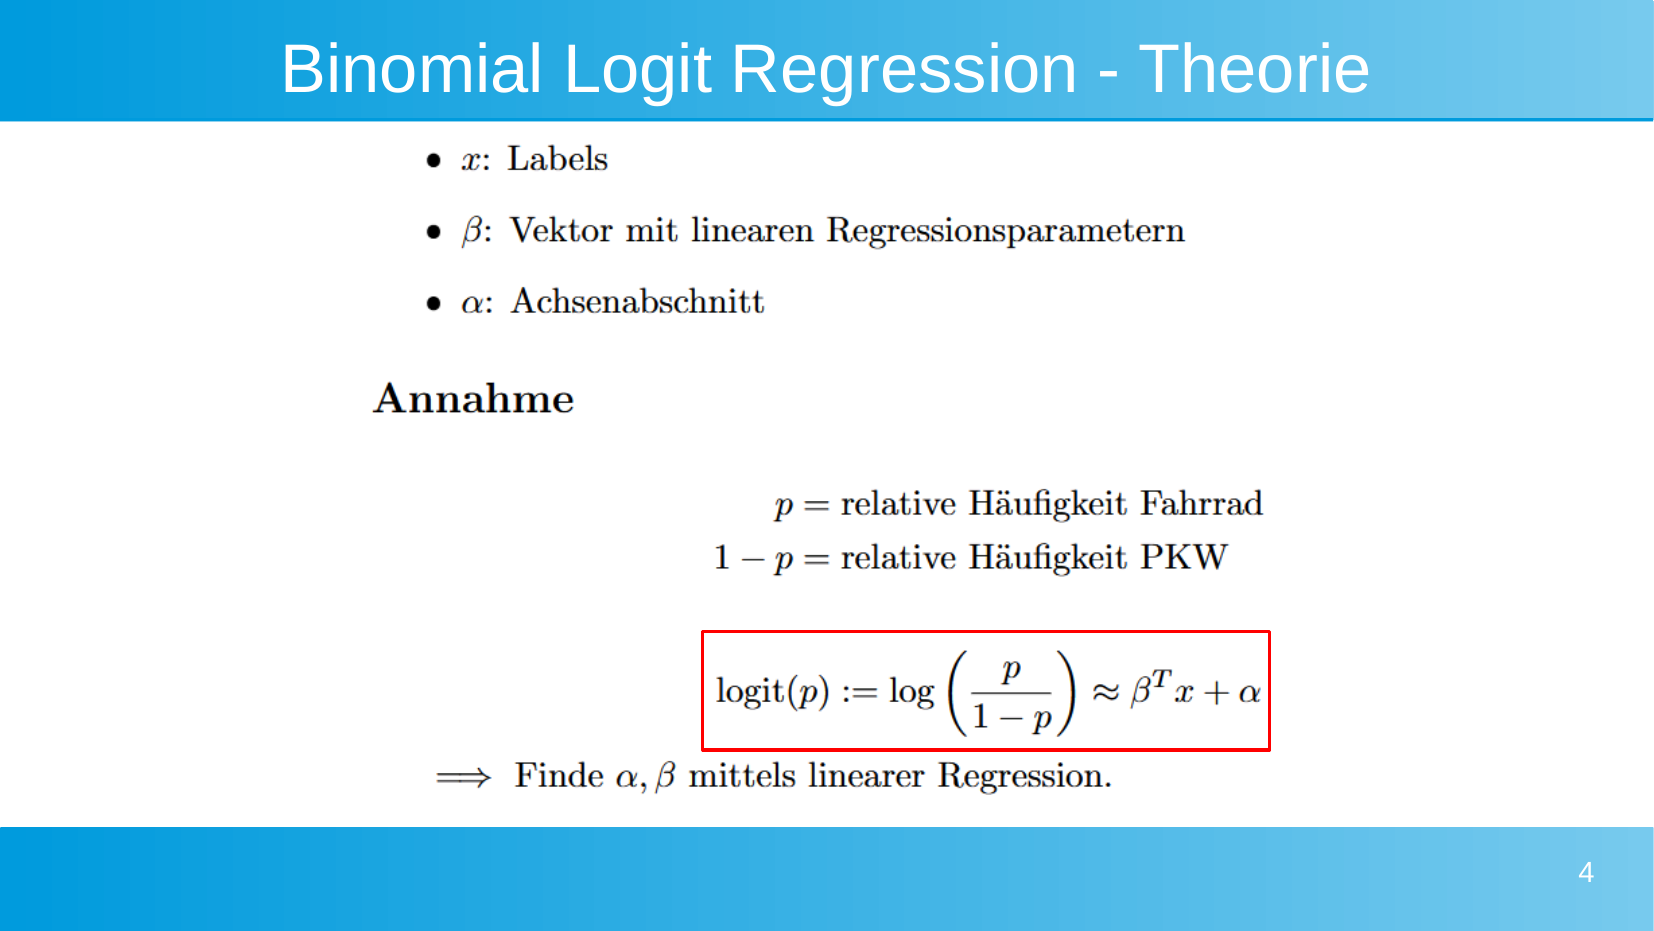

# Binomial Logit Regression - Theorie
4